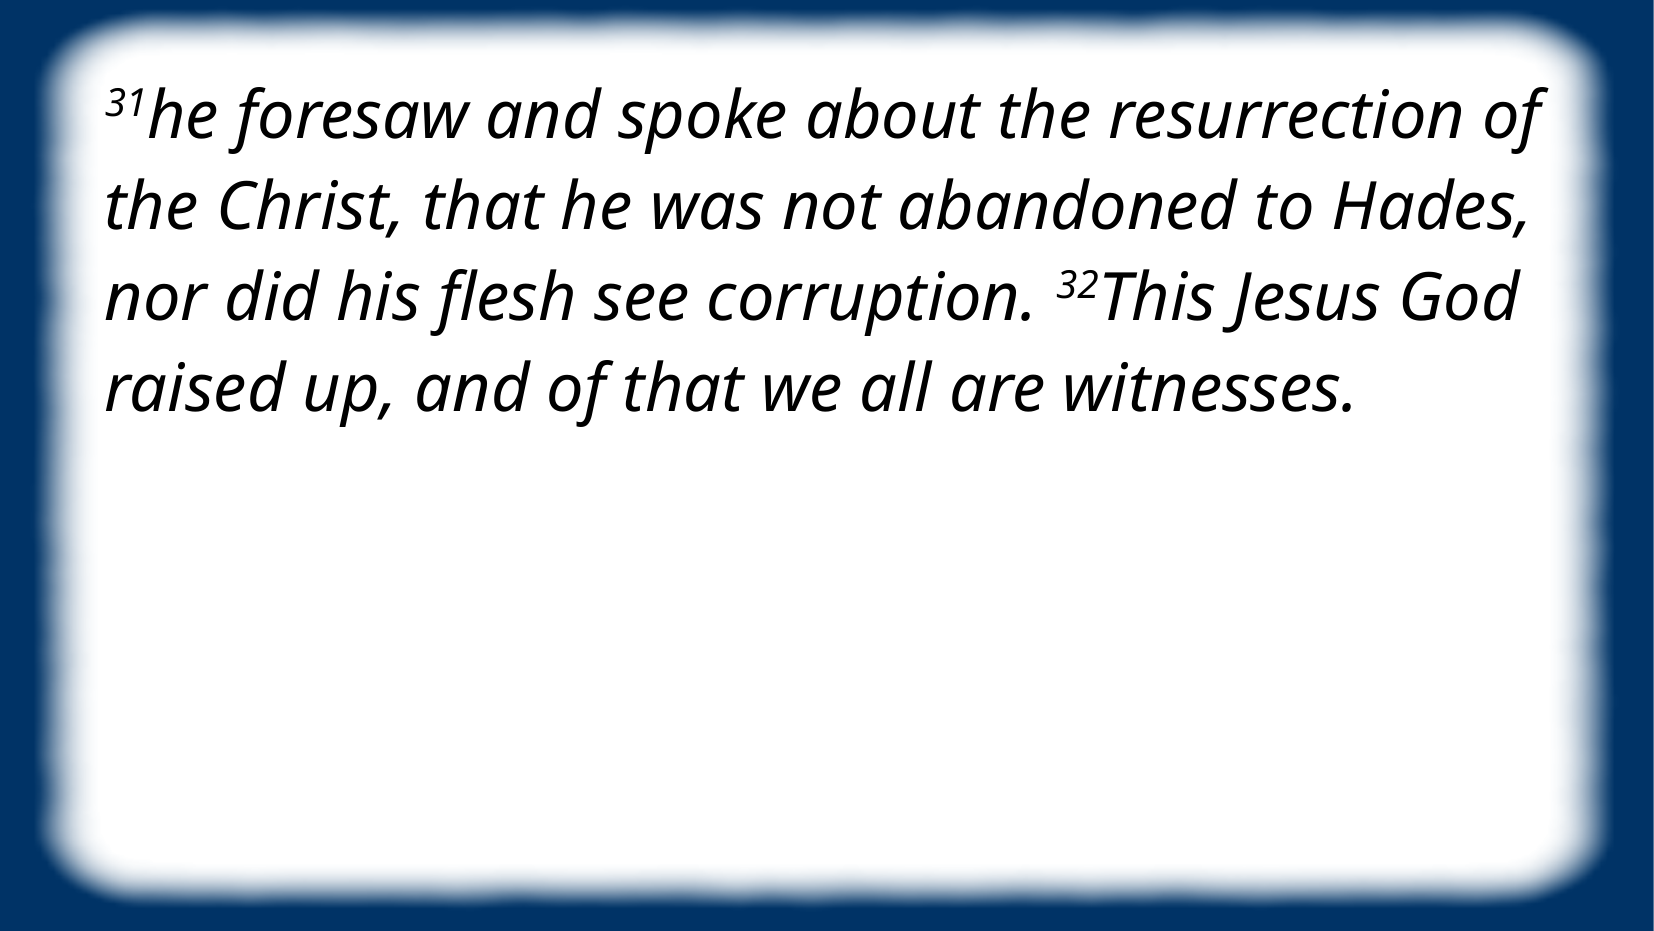

27
31he foresaw and spoke about the resurrection of the Christ, that he was not abandoned to Hades, nor did his flesh see corruption. 32This Jesus God raised up, and of that we all are witnesses.